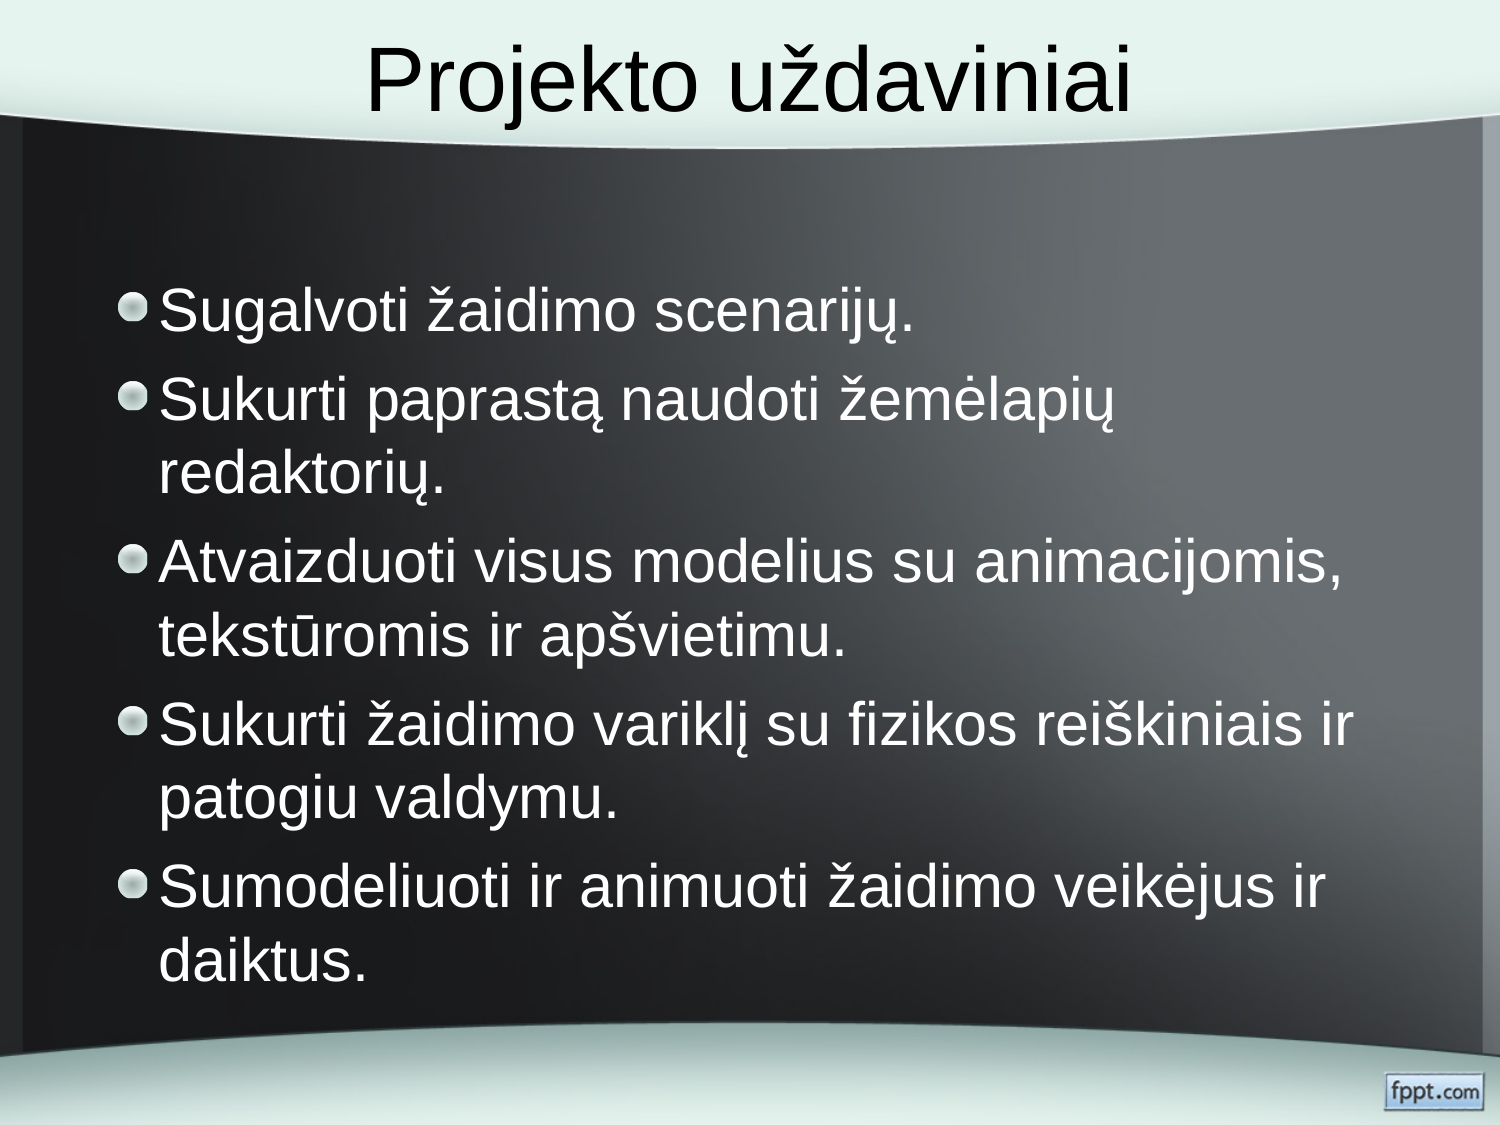

# Projekto uždaviniai
Sugalvoti žaidimo scenarijų.
Sukurti paprastą naudoti žemėlapių redaktorių.
Atvaizduoti visus modelius su animacijomis, tekstūromis ir apšvietimu.
Sukurti žaidimo variklį su fizikos reiškiniais ir patogiu valdymu.
Sumodeliuoti ir animuoti žaidimo veikėjus ir daiktus.